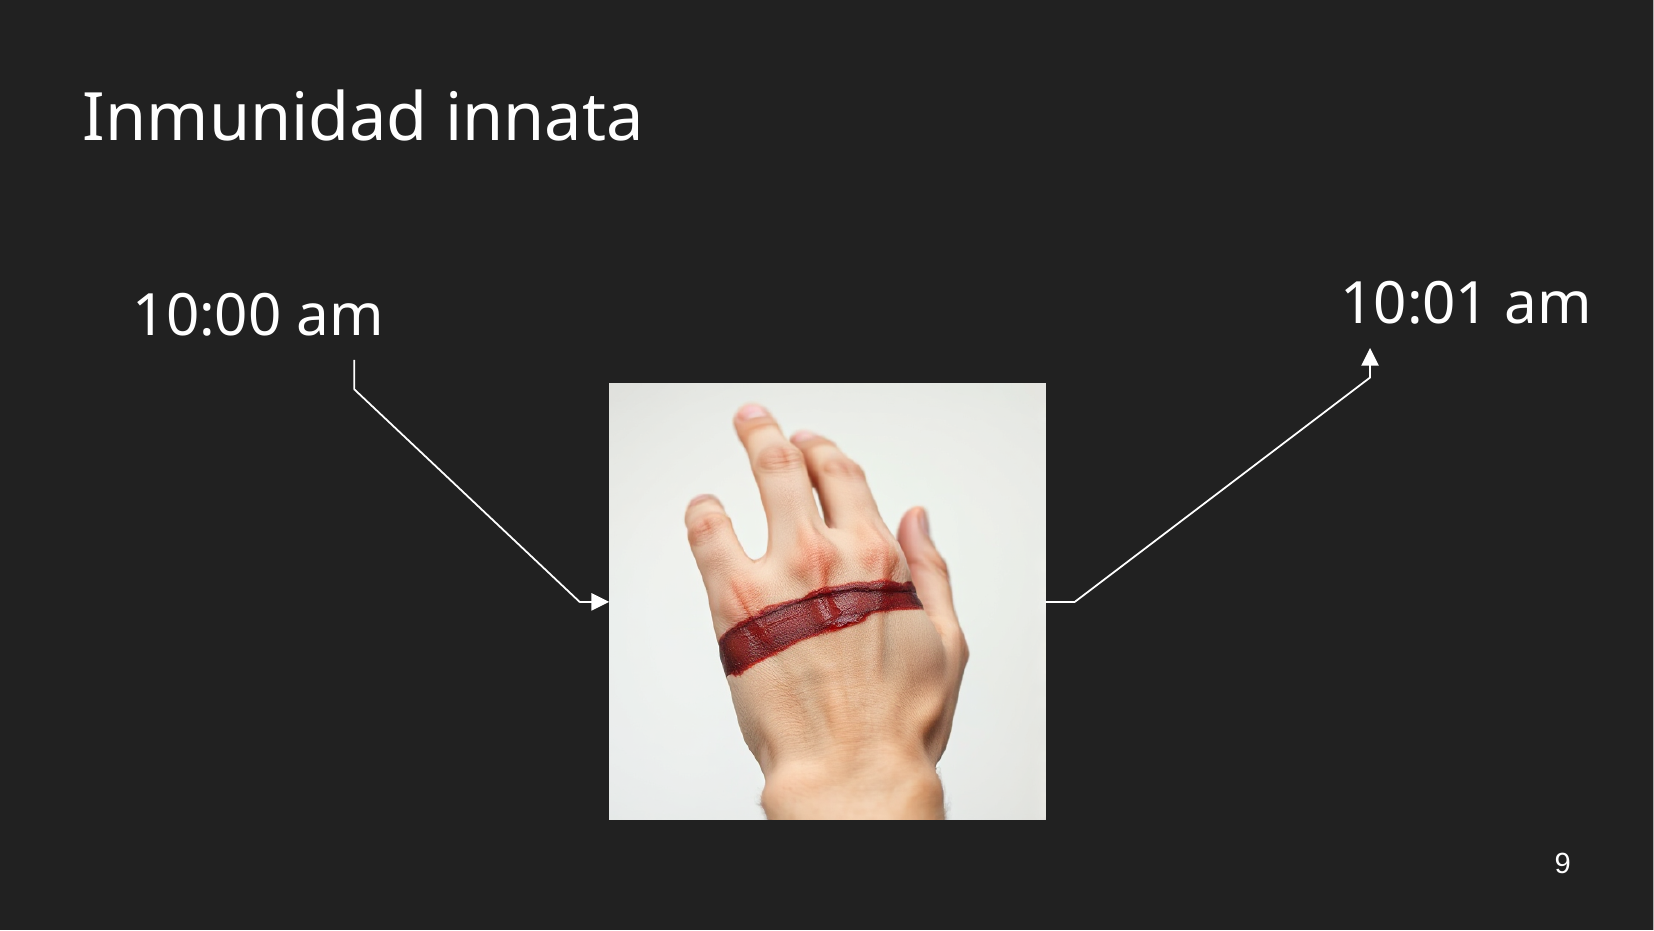

# Inmunidad innata
10:01 am
10:00 am
9